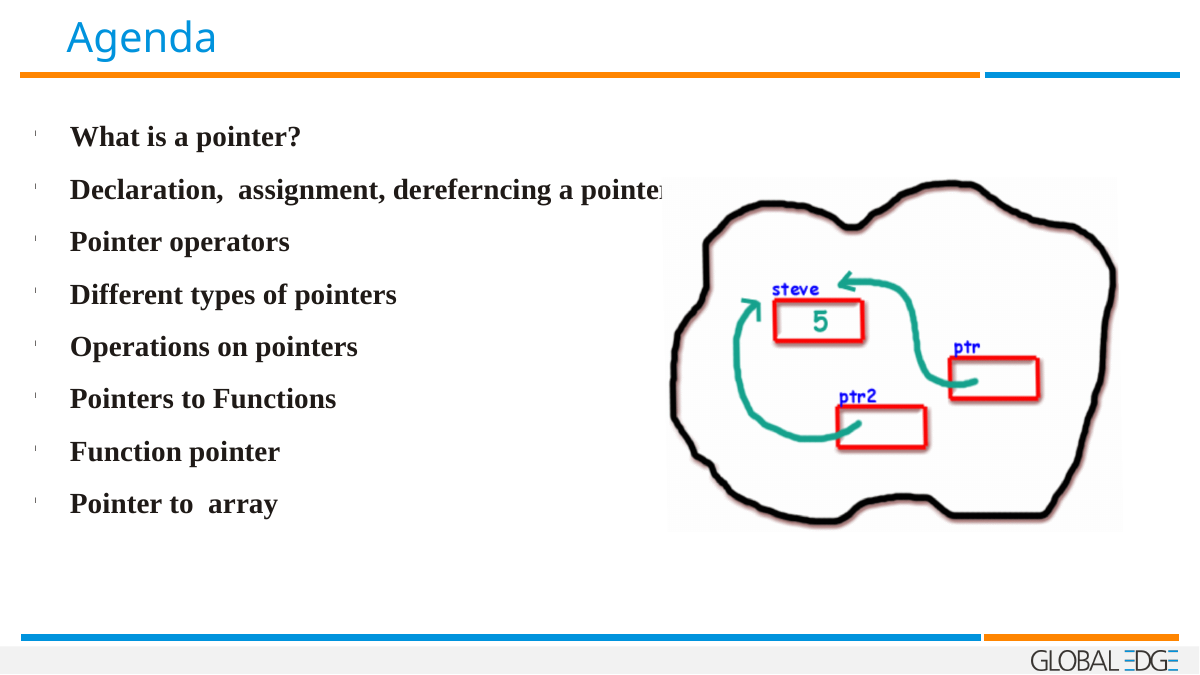

Agenda
What is a pointer?
Declaration, assignment, dereferncing a pointer
Pointer operators
Different types of pointers
Operations on pointers
Pointers to Functions
Function pointer
Pointer to array